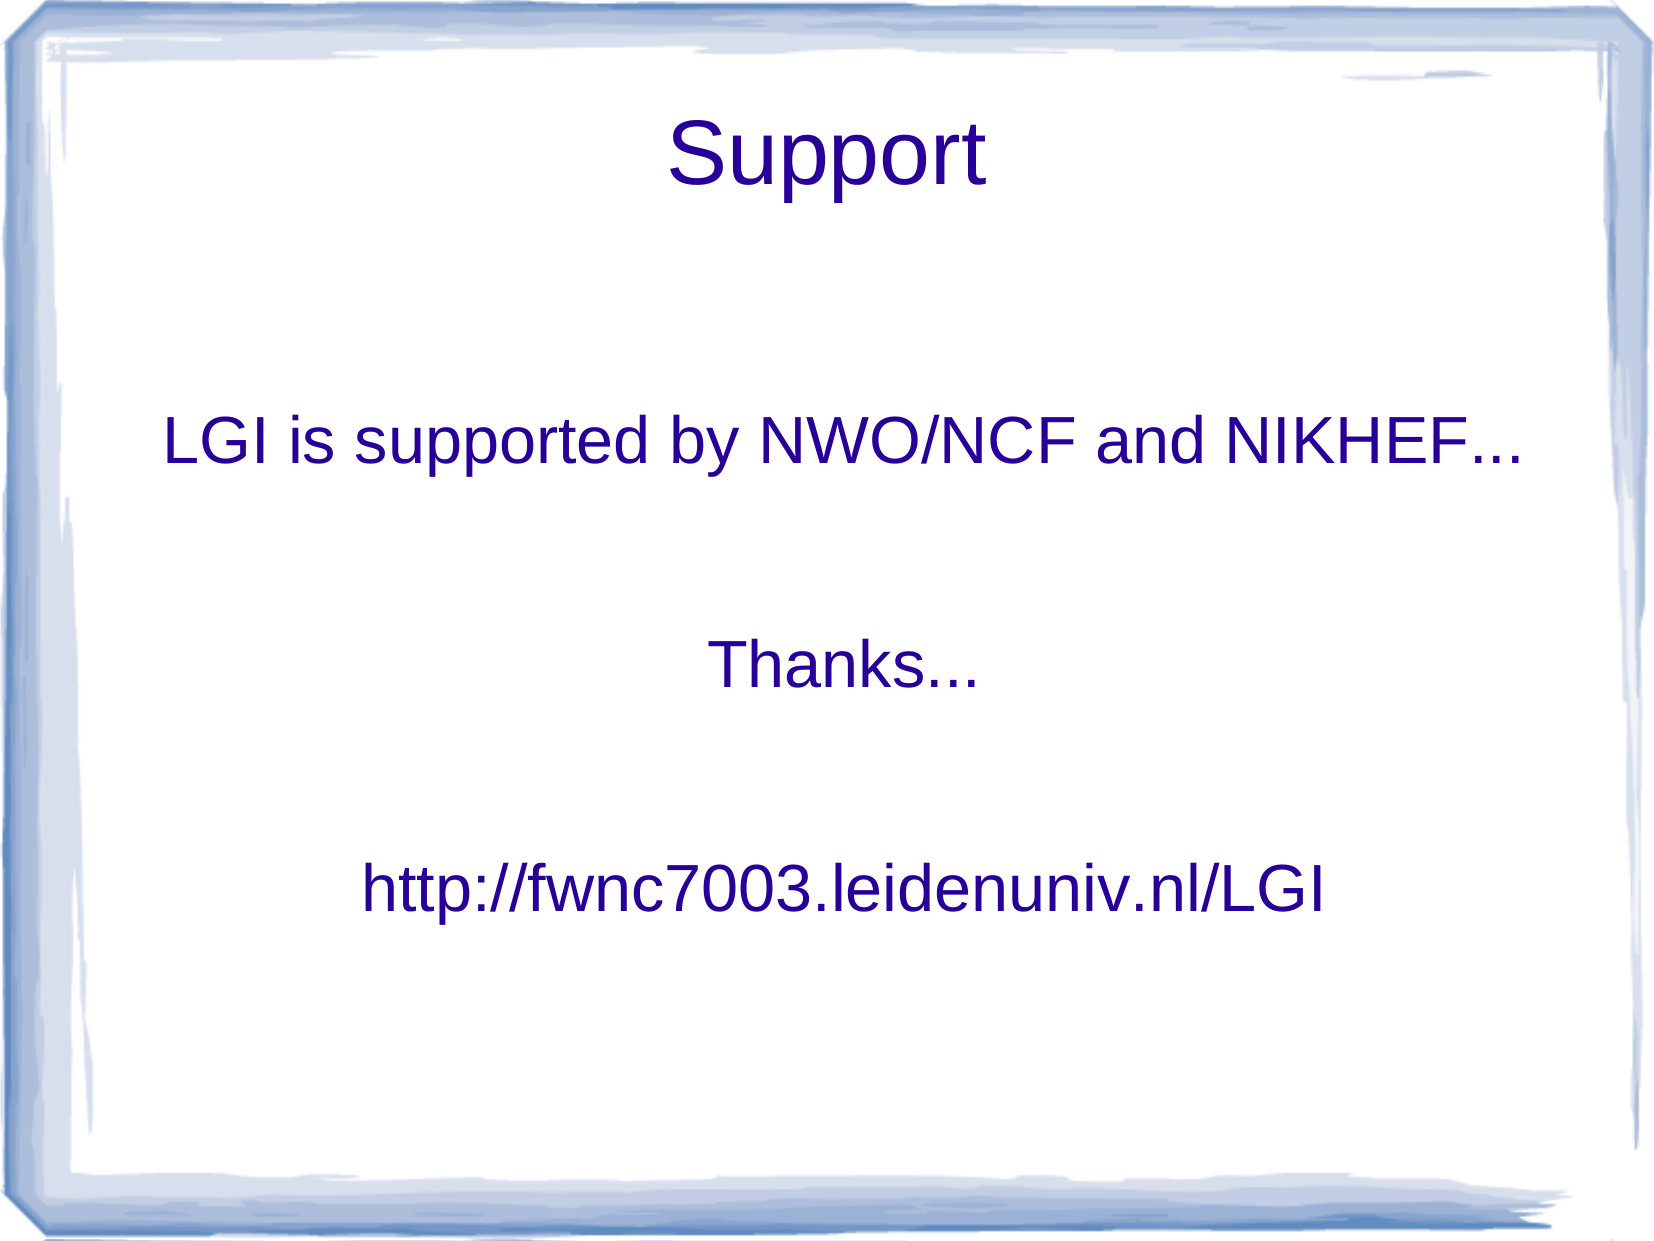

# Support
LGI is supported by NWO/NCF and NIKHEF...
Thanks...
http://fwnc7003.leidenuniv.nl/LGI